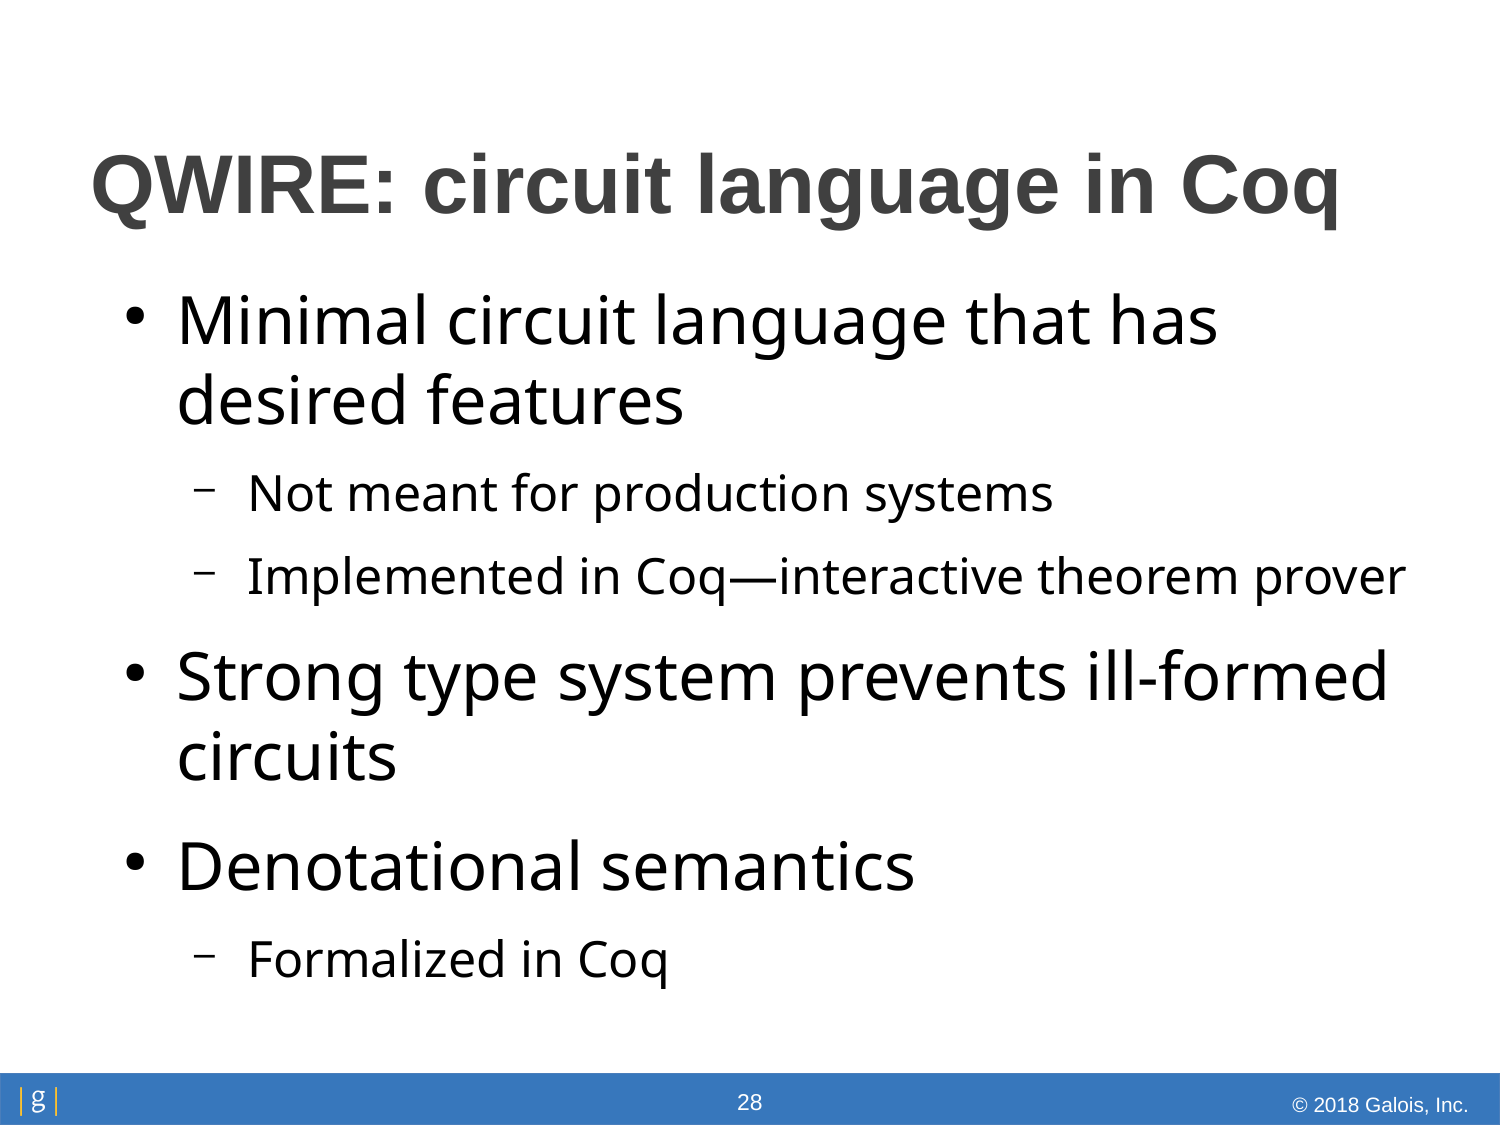

# QWIRE: circuit language in Coq
Minimal circuit language that has desired features
Not meant for production systems
Implemented in Coq—interactive theorem prover
Strong type system prevents ill-formed circuits
Denotational semantics
Formalized in Coq